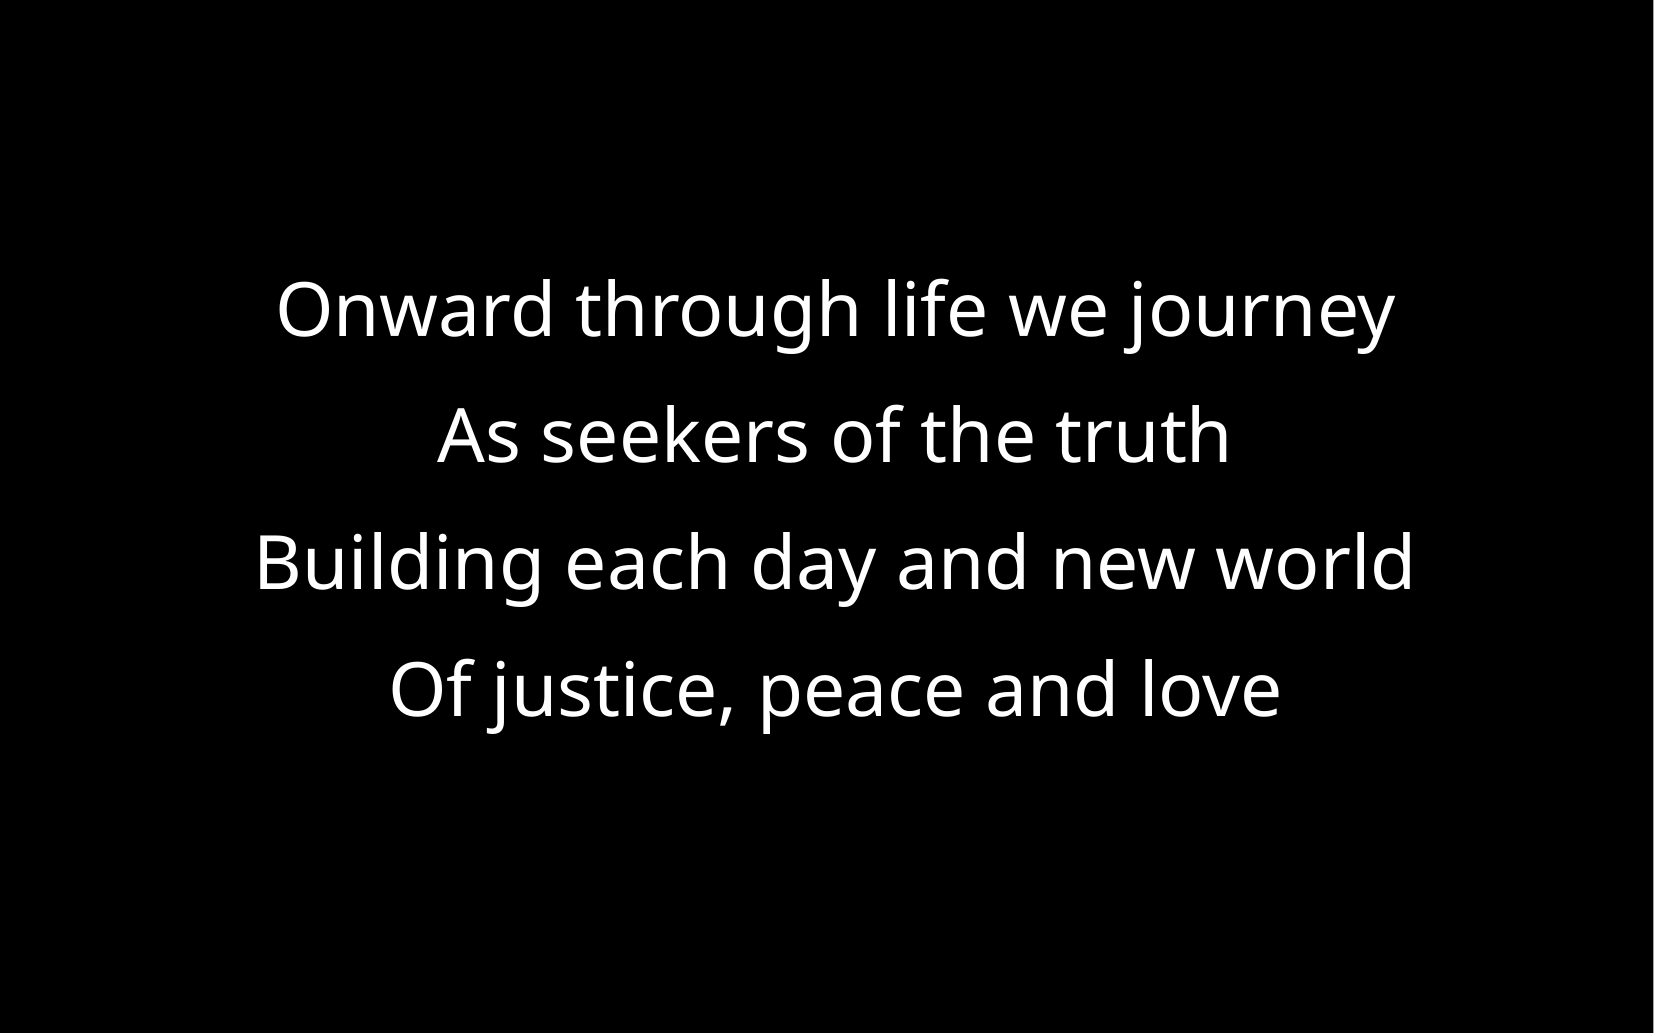

#
Onward through life we journey
As seekers of the truth
Building each day and new world
Of justice, peace and love